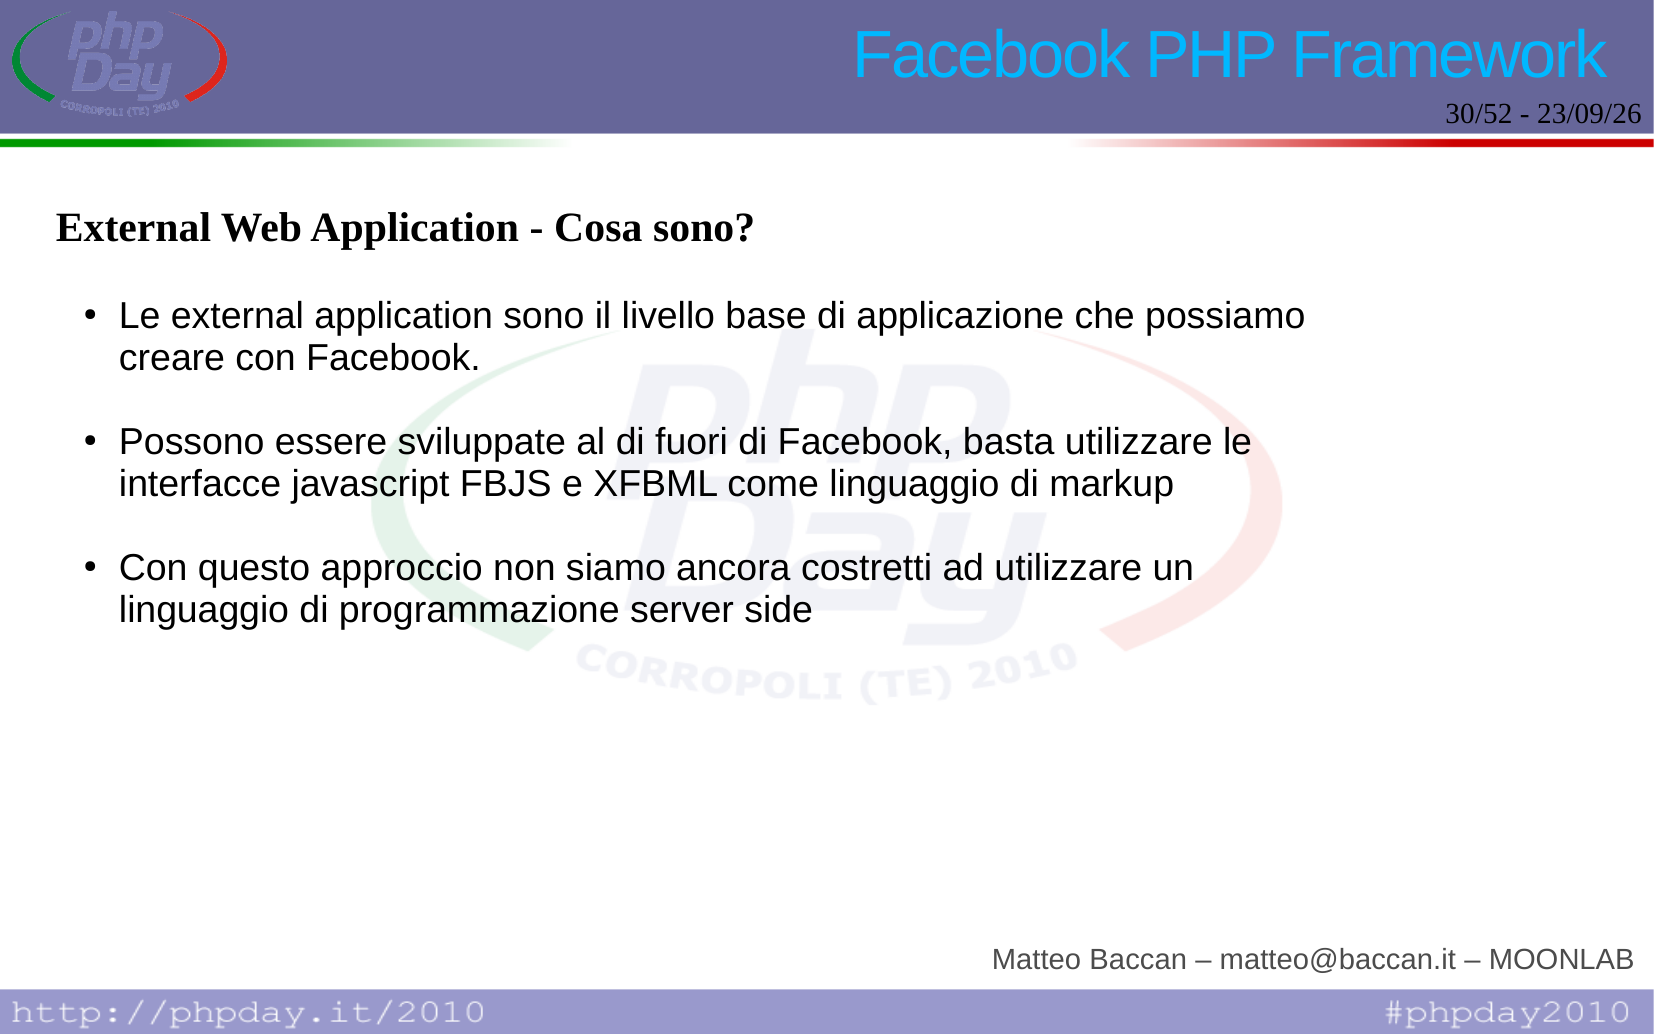

# Facebook PHP Framework
30
External Web Application - Cosa sono?
Le external application sono il livello base di applicazione che possiamo creare con Facebook.
Possono essere sviluppate al di fuori di Facebook, basta utilizzare le interfacce javascript FBJS e XFBML come linguaggio di markup
Con questo approccio non siamo ancora costretti ad utilizzare un linguaggio di programmazione server side